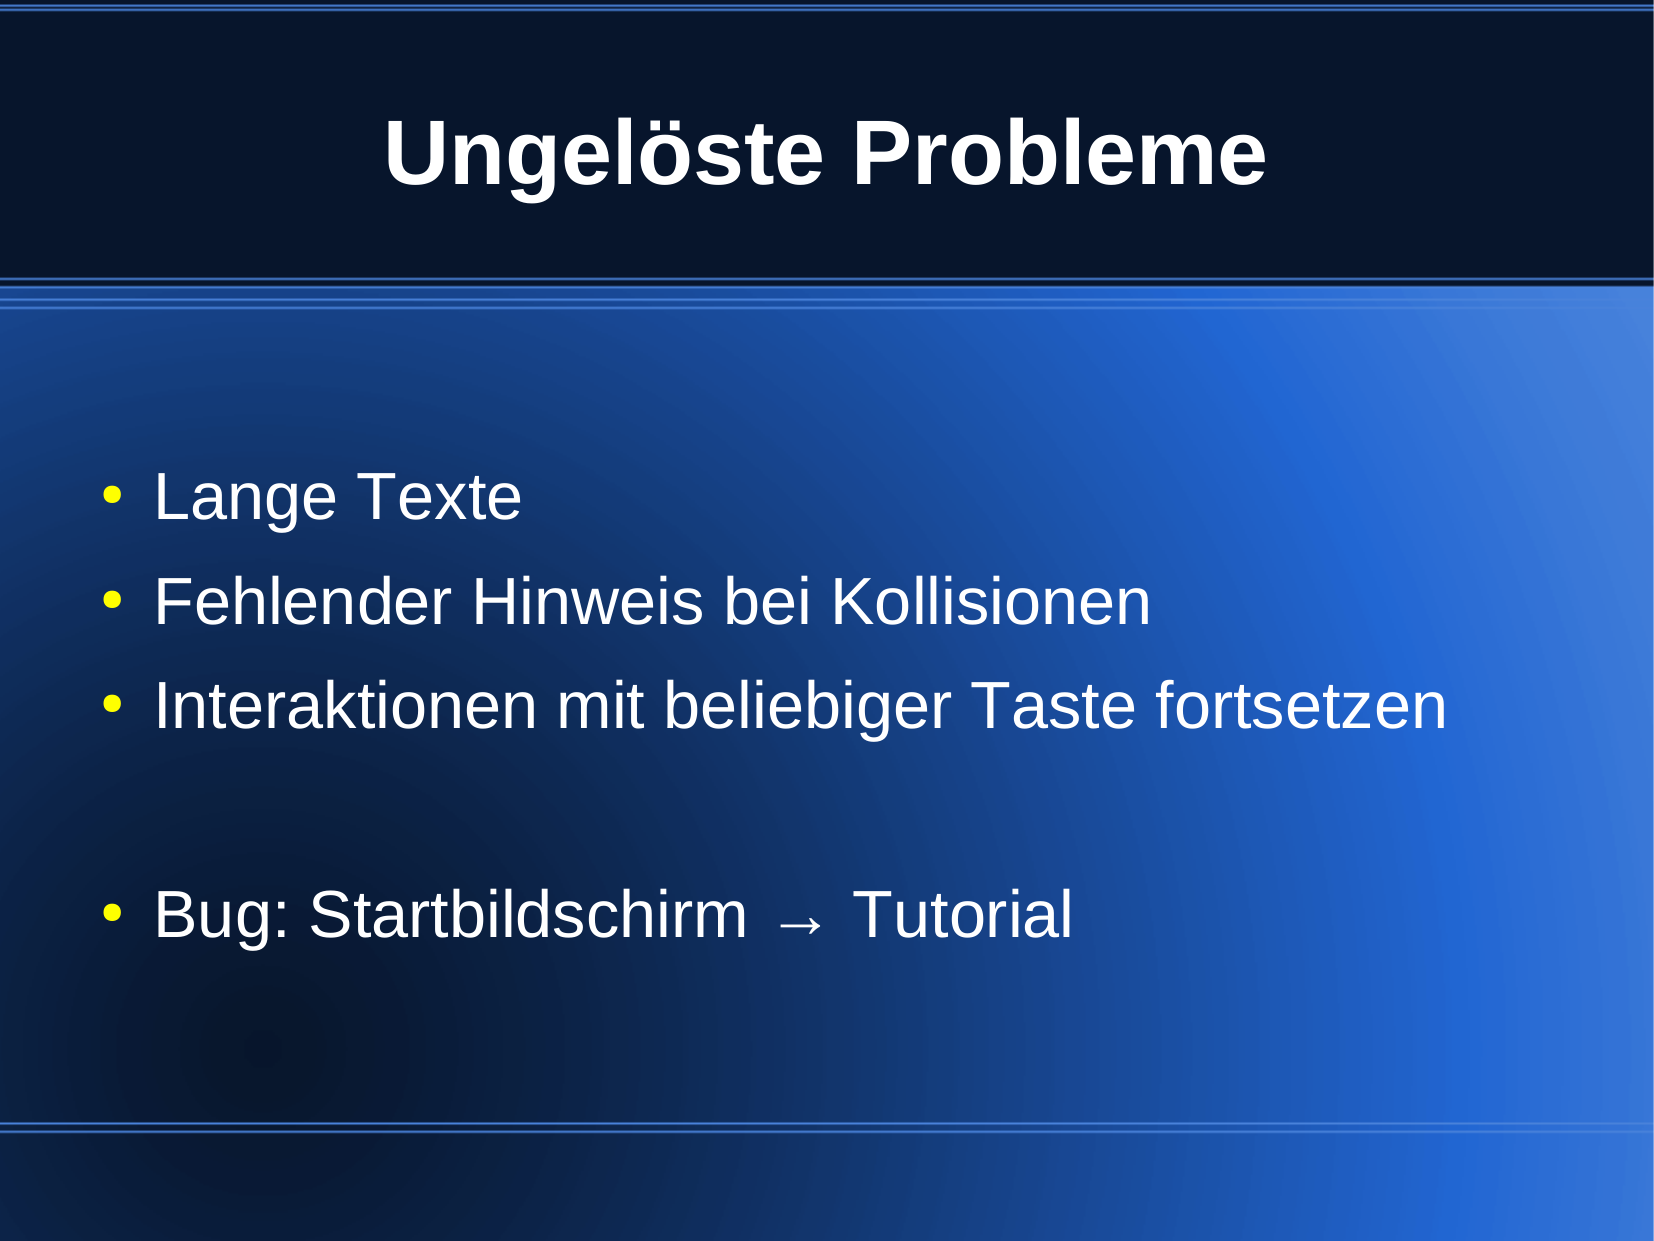

# Ungelöste Probleme
Lange Texte
Fehlender Hinweis bei Kollisionen
Interaktionen mit beliebiger Taste fortsetzen
Bug: Startbildschirm → Tutorial